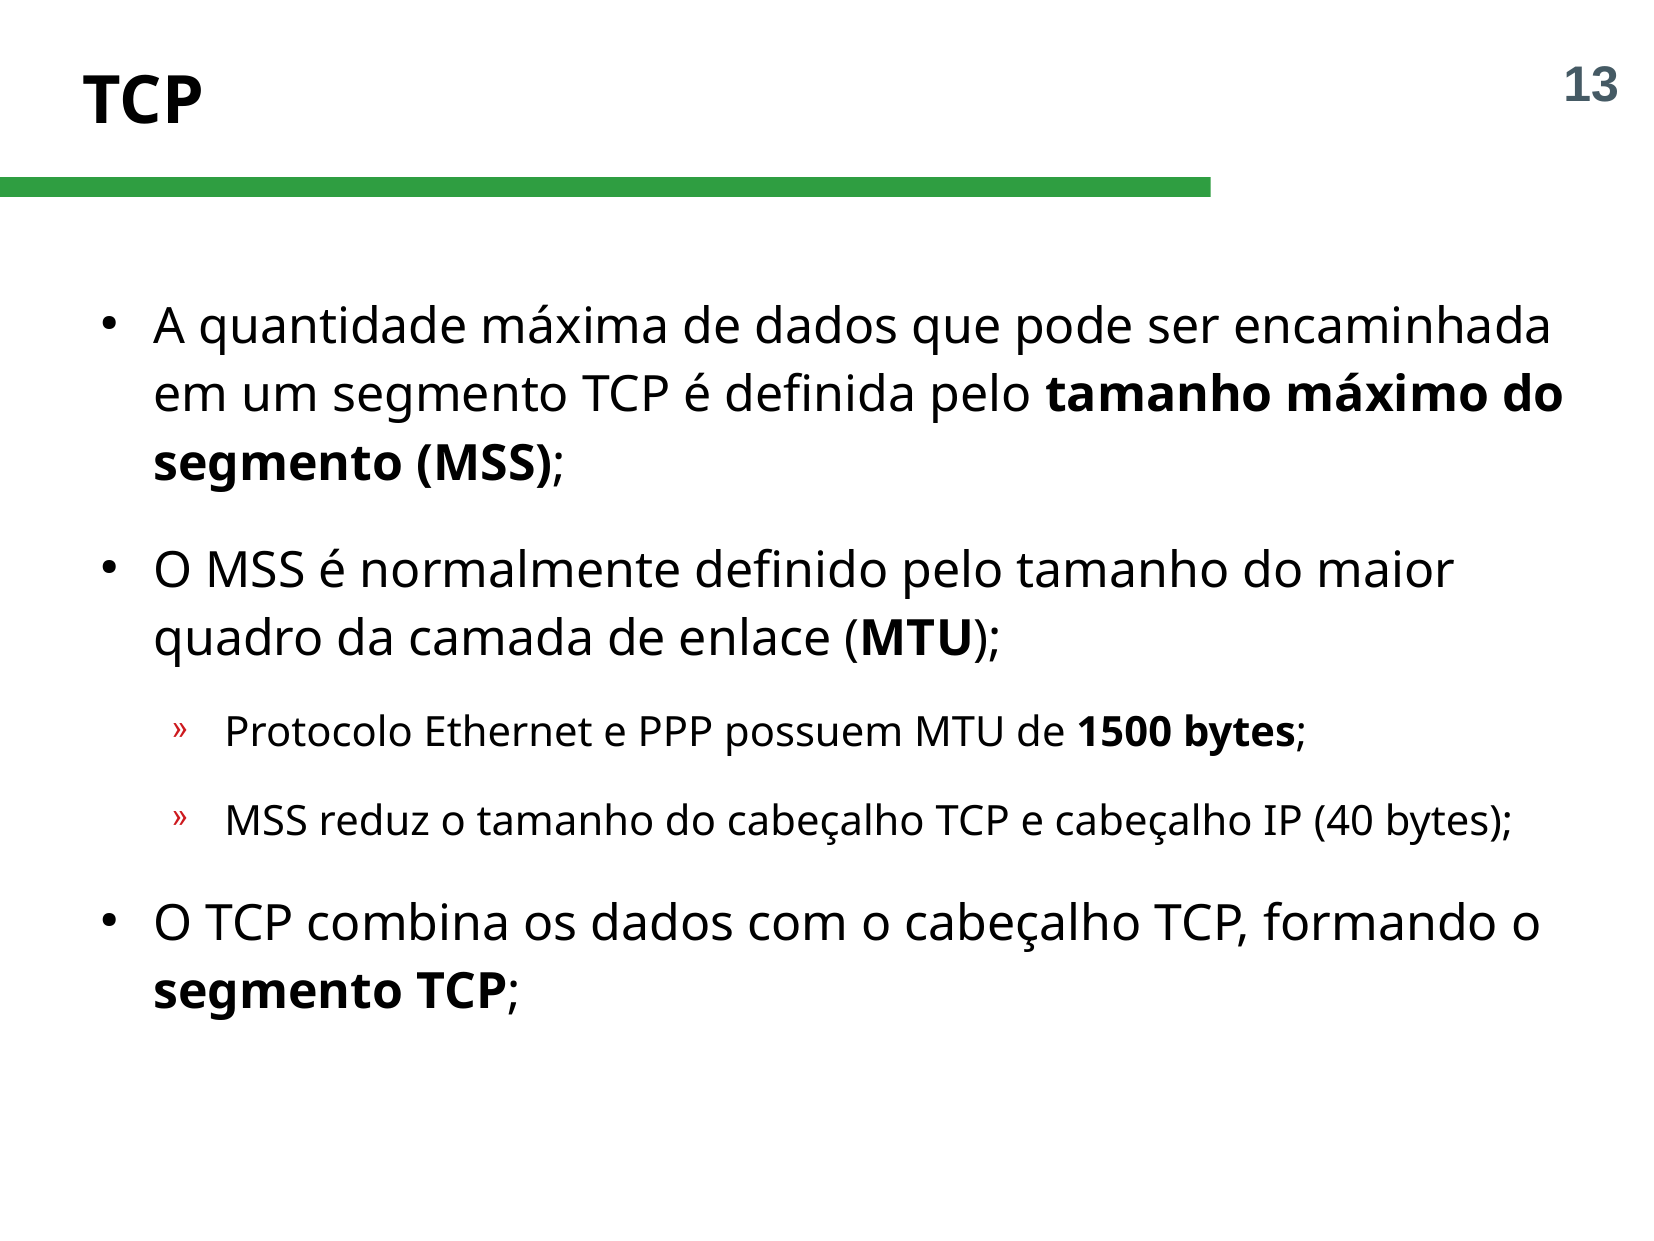

# TCP
A quantidade máxima de dados que pode ser encaminhada em um segmento TCP é definida pelo tamanho máximo do segmento (MSS);
O MSS é normalmente definido pelo tamanho do maior quadro da camada de enlace (MTU);
Protocolo Ethernet e PPP possuem MTU de 1500 bytes;
MSS reduz o tamanho do cabeçalho TCP e cabeçalho IP (40 bytes);
O TCP combina os dados com o cabeçalho TCP, formando o segmento TCP;